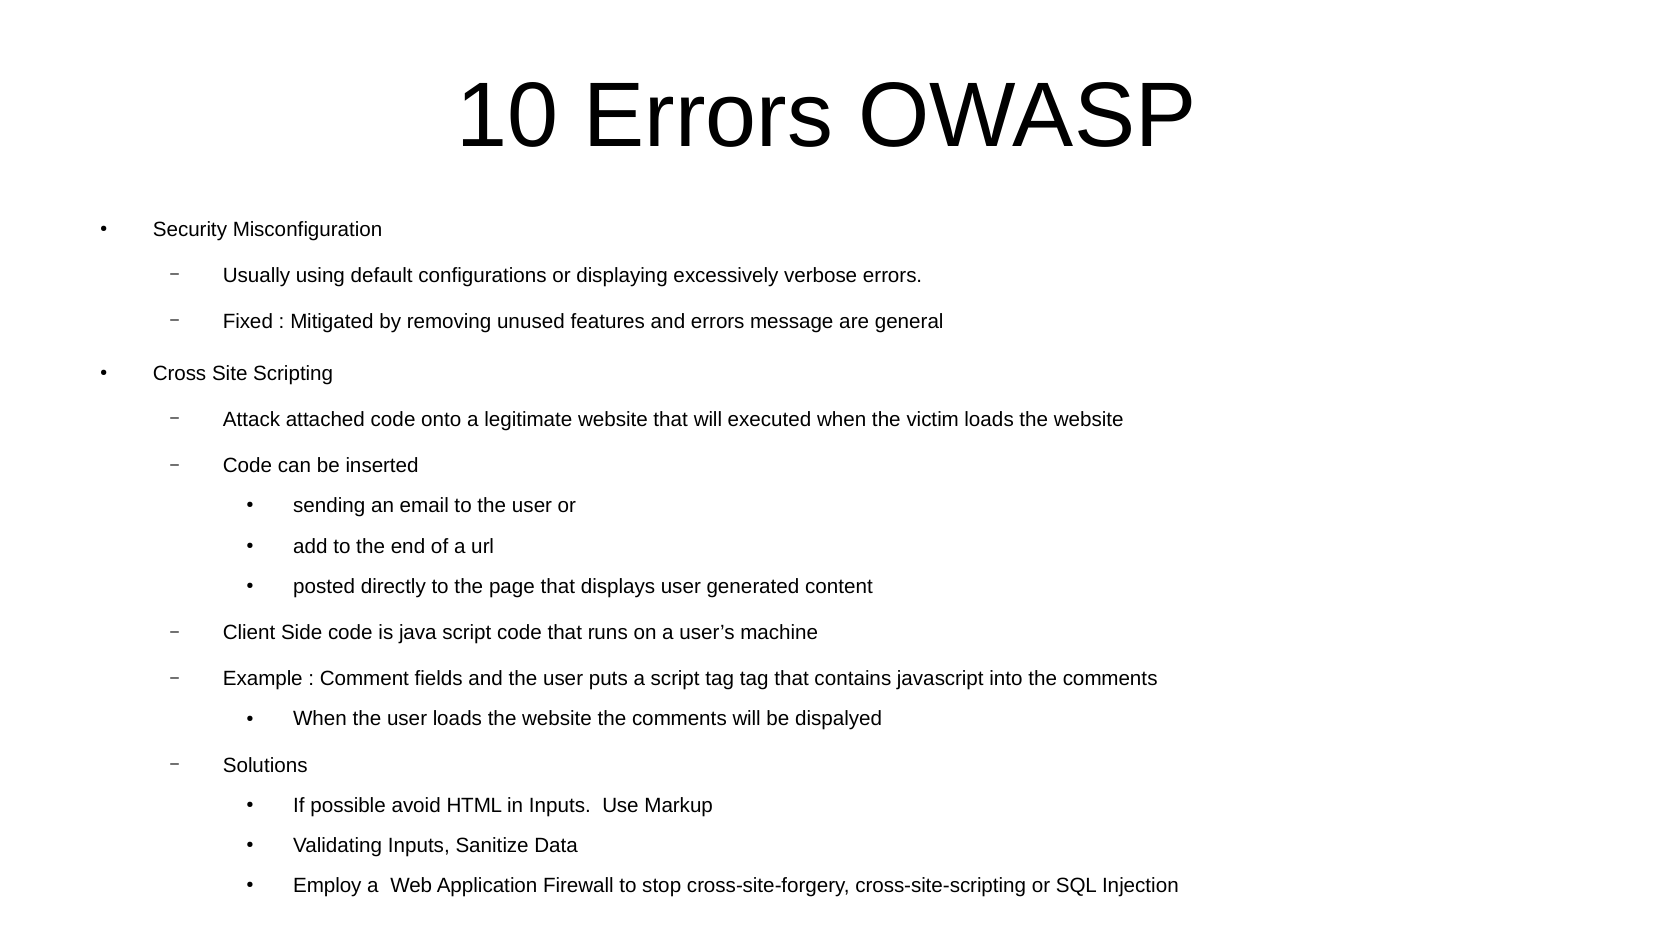

# 10 Errors OWASP
Security Misconfiguration
Usually using default configurations or displaying excessively verbose errors.
Fixed : Mitigated by removing unused features and errors message are general
Cross Site Scripting
Attack attached code onto a legitimate website that will executed when the victim loads the website
Code can be inserted
sending an email to the user or
add to the end of a url
posted directly to the page that displays user generated content
Client Side code is java script code that runs on a user’s machine
Example : Comment fields and the user puts a script tag tag that contains javascript into the comments
When the user loads the website the comments will be dispalyed
Solutions
If possible avoid HTML in Inputs. Use Markup
Validating Inputs, Sanitize Data
Employ a Web Application Firewall to stop cross-site-forgery, cross-site-scripting or SQL Injection